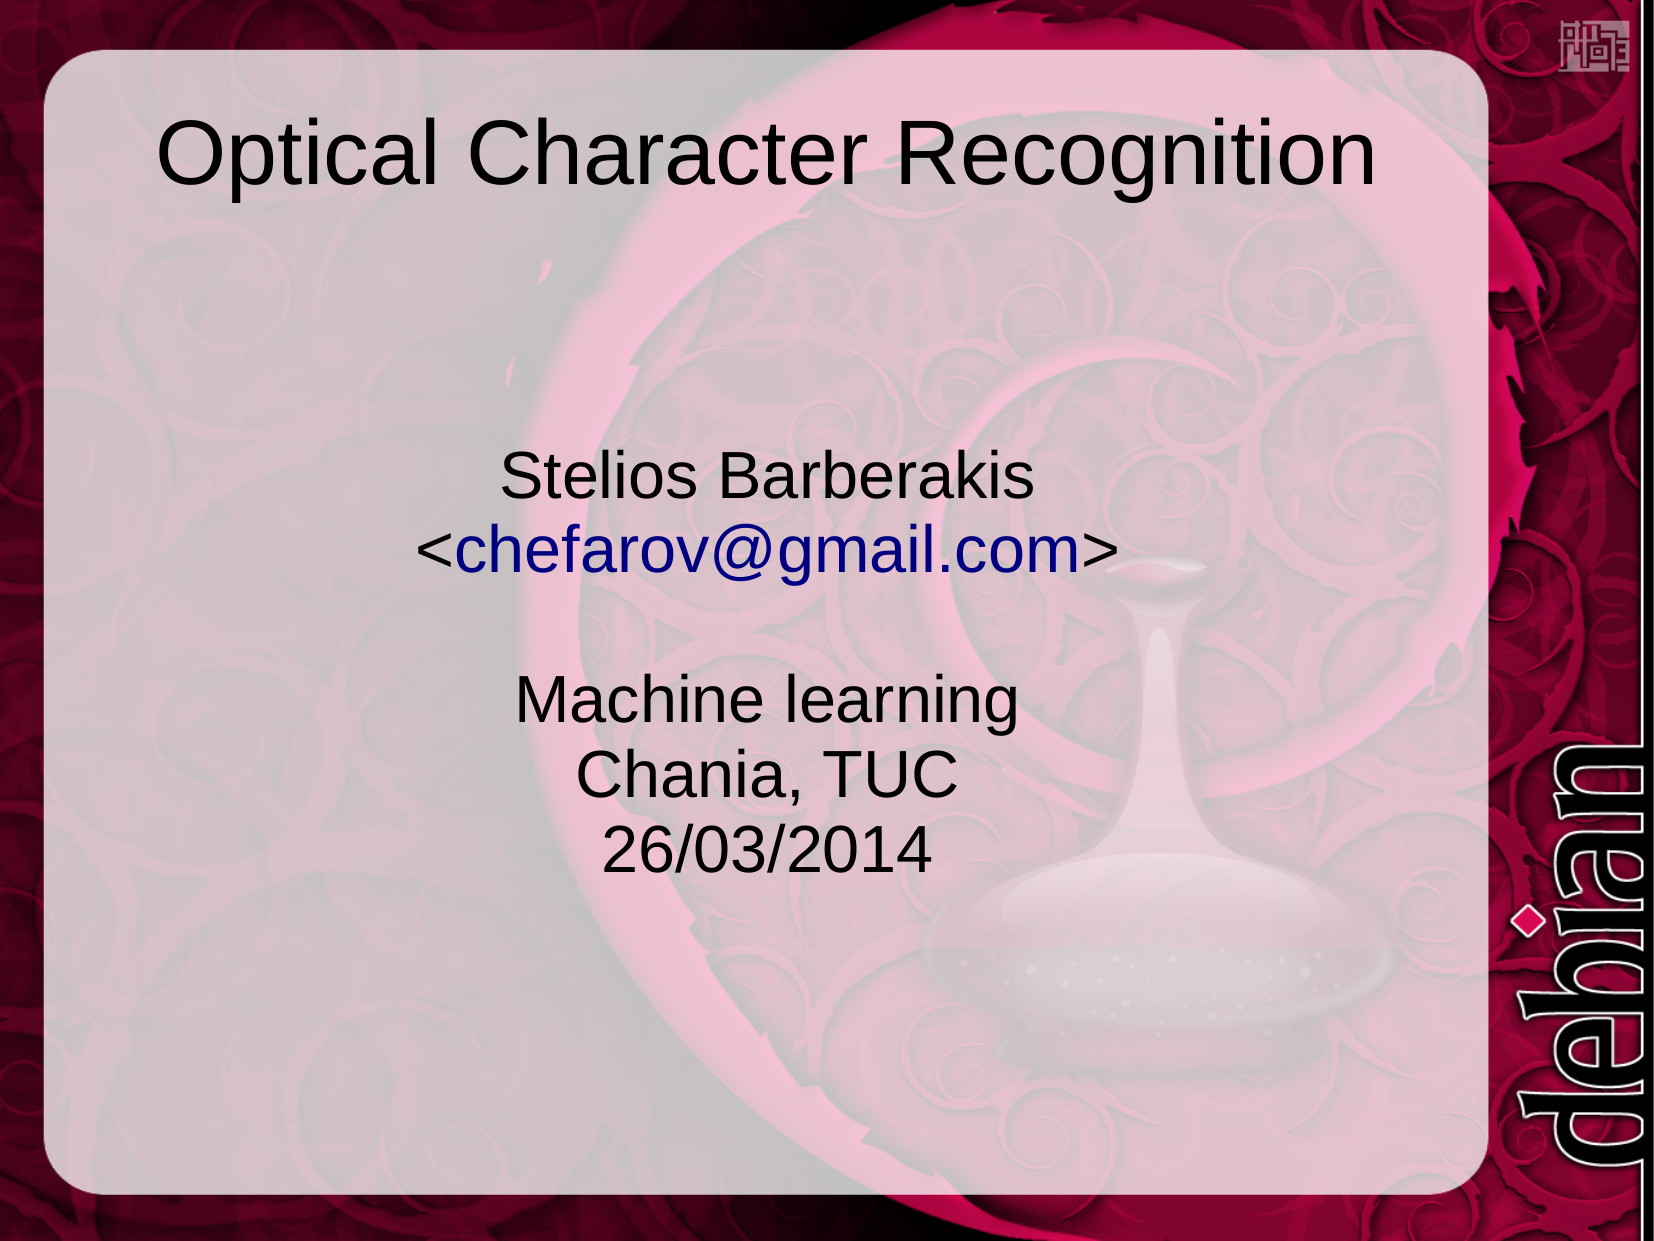

# Optical Character Recognition
Stelios Barberakis
<chefarov@gmail.com>
Machine learning
Chania, TUC
26/03/2014